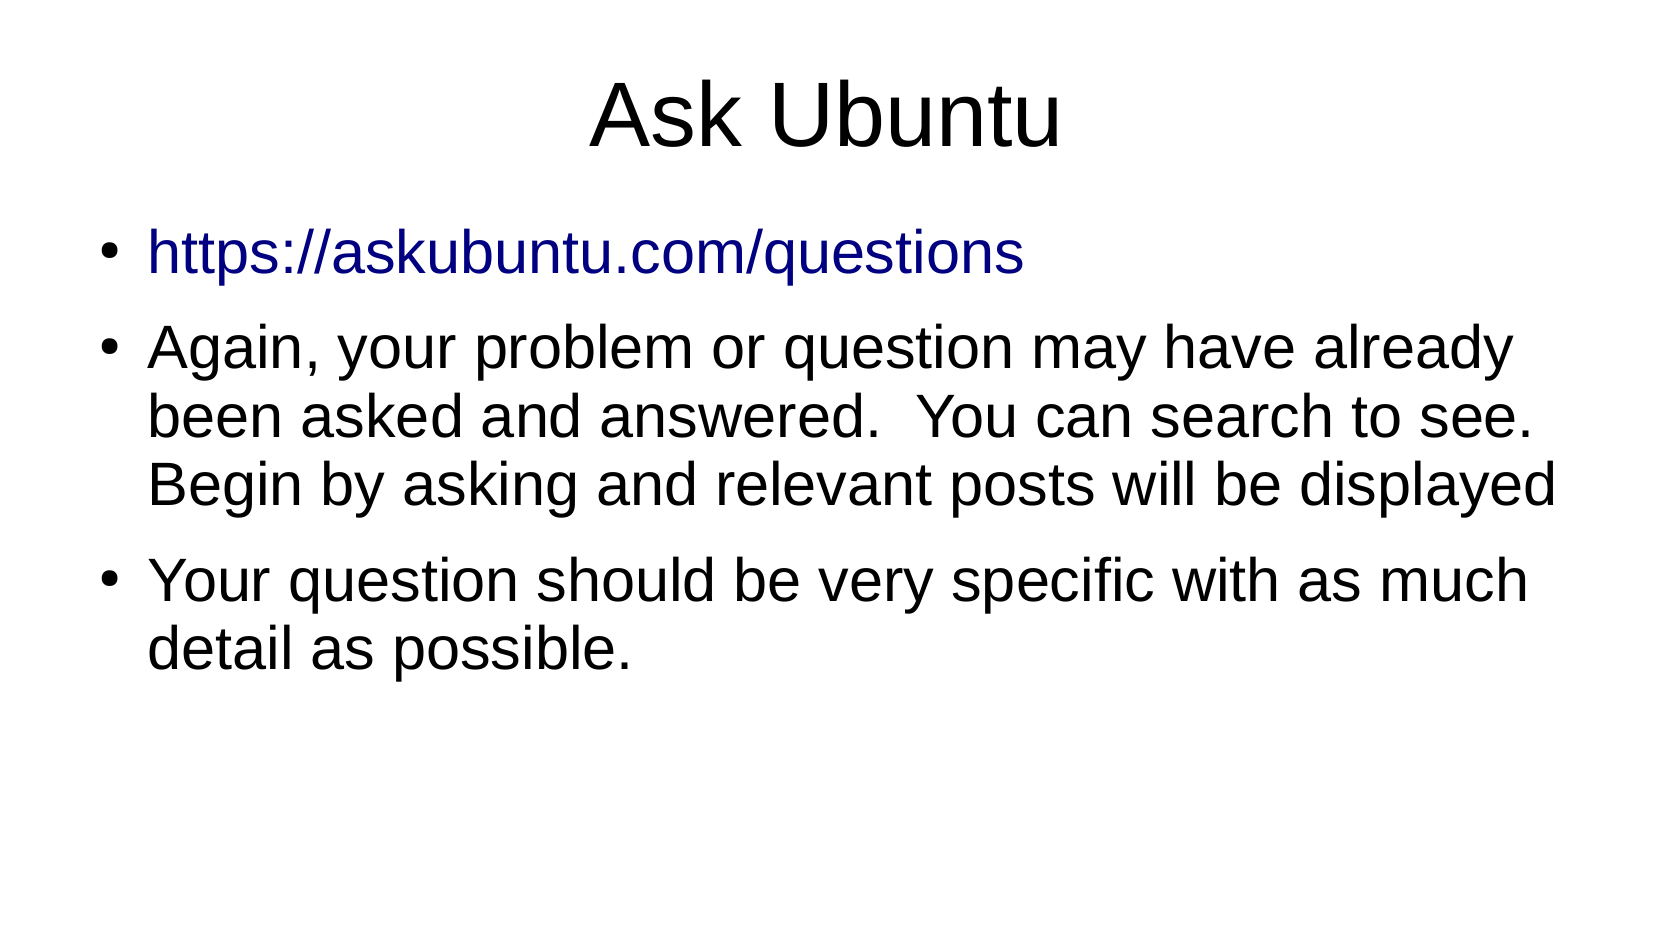

# Ask Ubuntu
https://askubuntu.com/questions
Again, your problem or question may have already been asked and answered. You can search to see. Begin by asking and relevant posts will be displayed
Your question should be very specific with as much detail as possible.